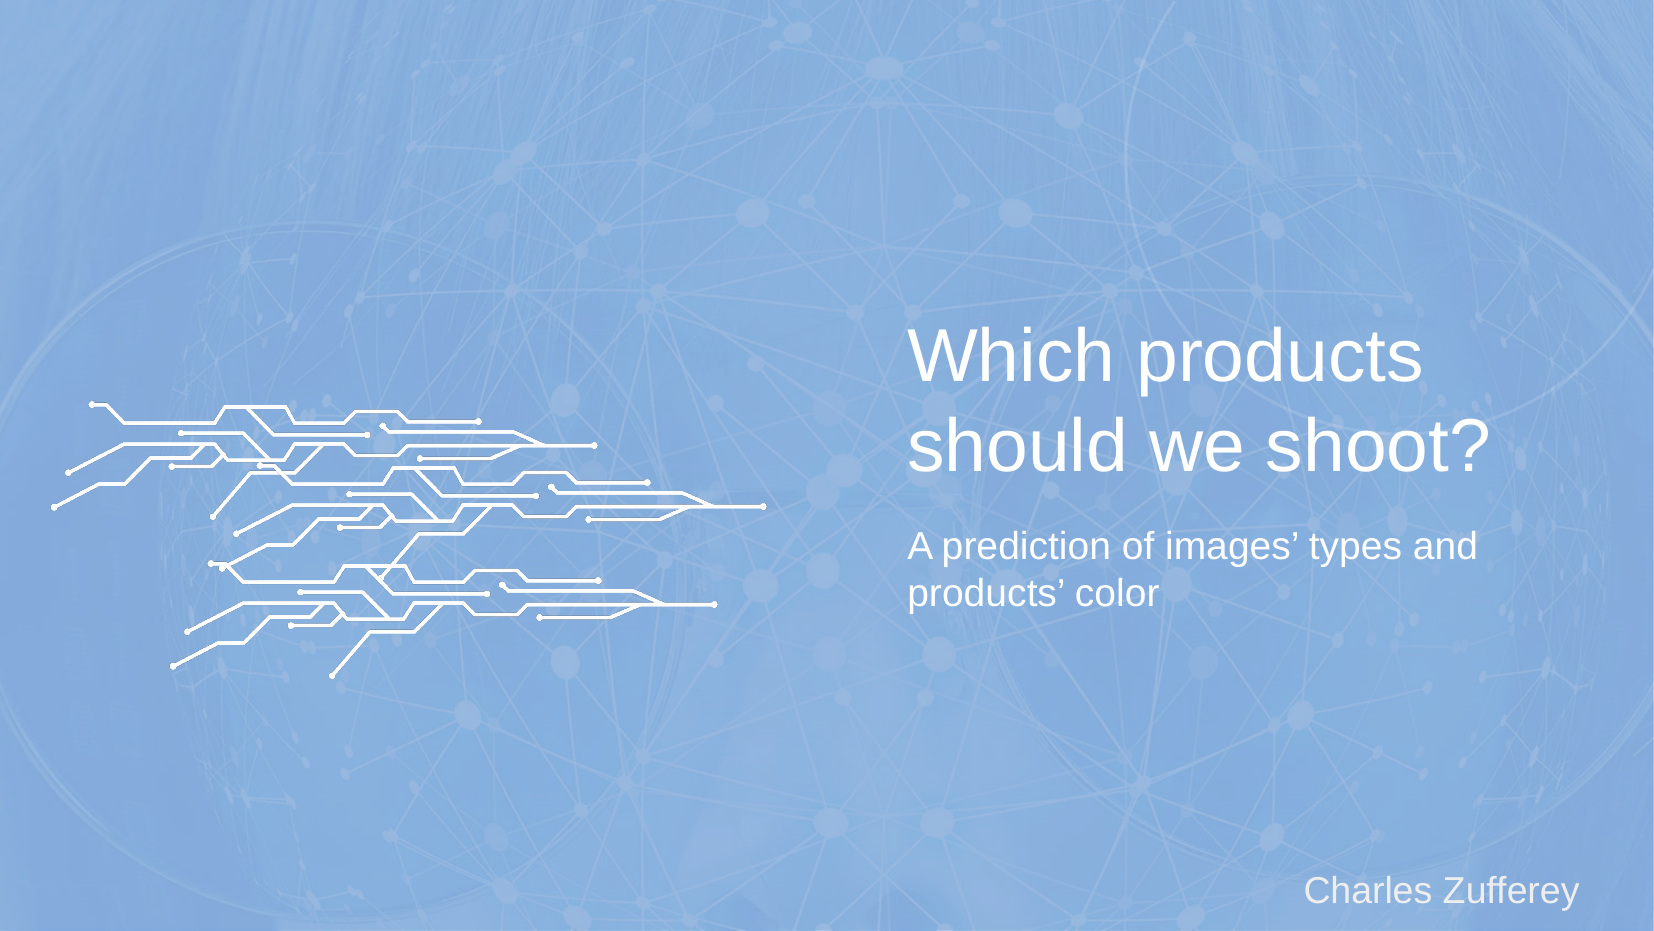

Which products should we shoot?
A prediction of images’ types and products’ color
Charles Zufferey